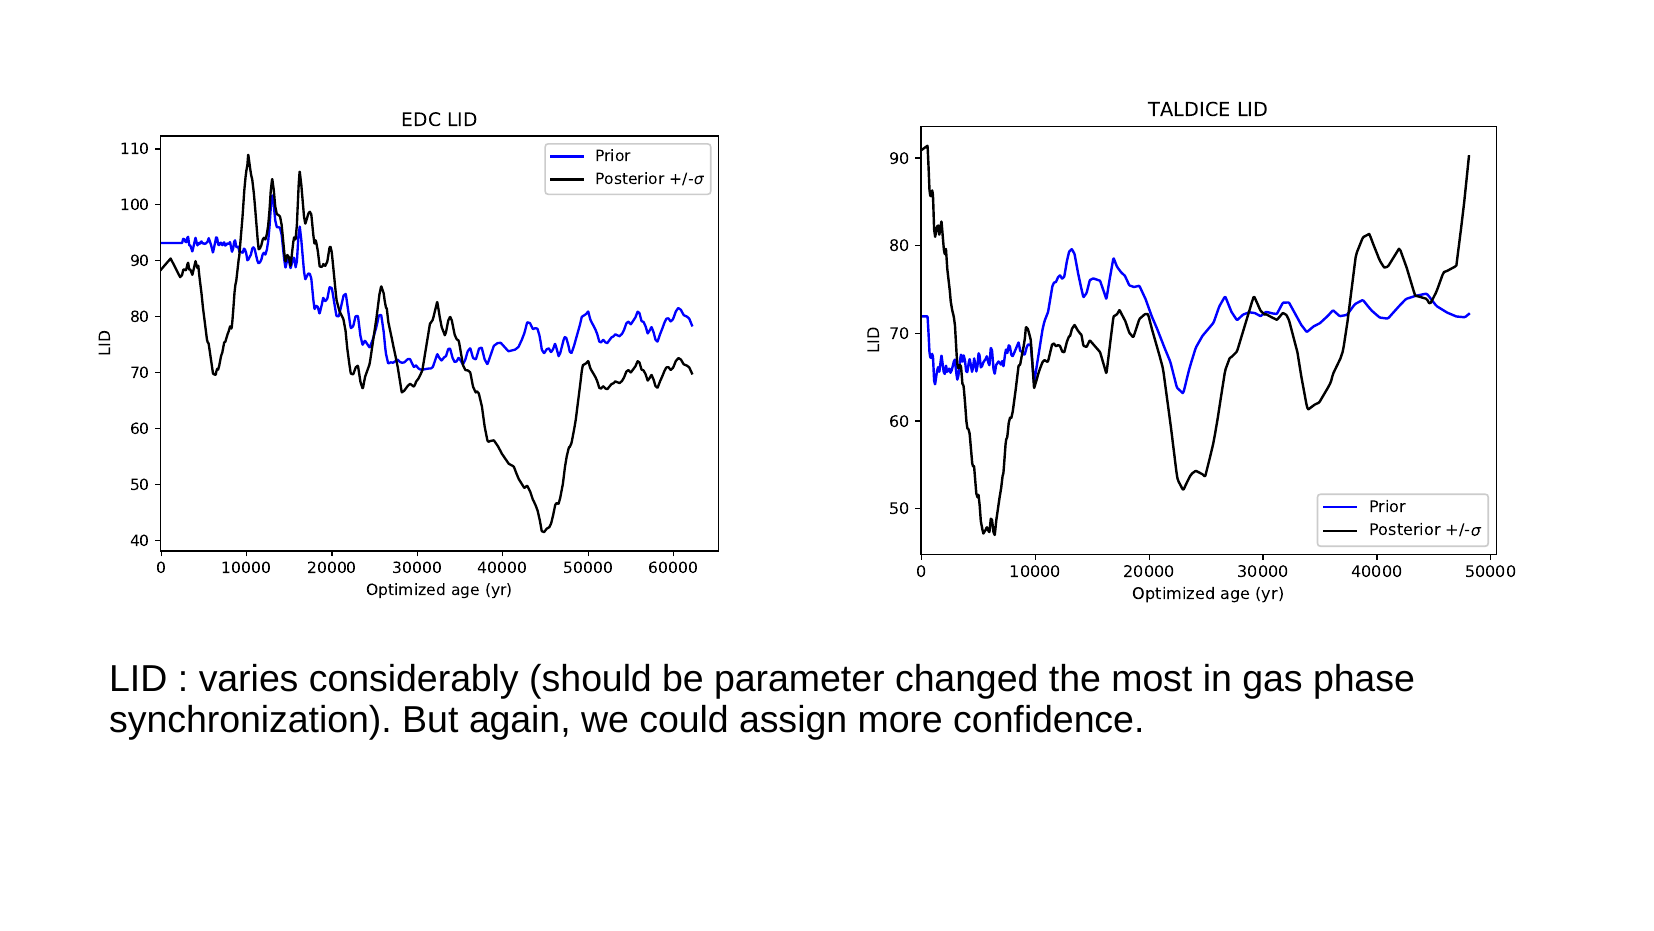

LID : varies considerably (should be parameter changed the most in gas phase synchronization). But again, we could assign more confidence.